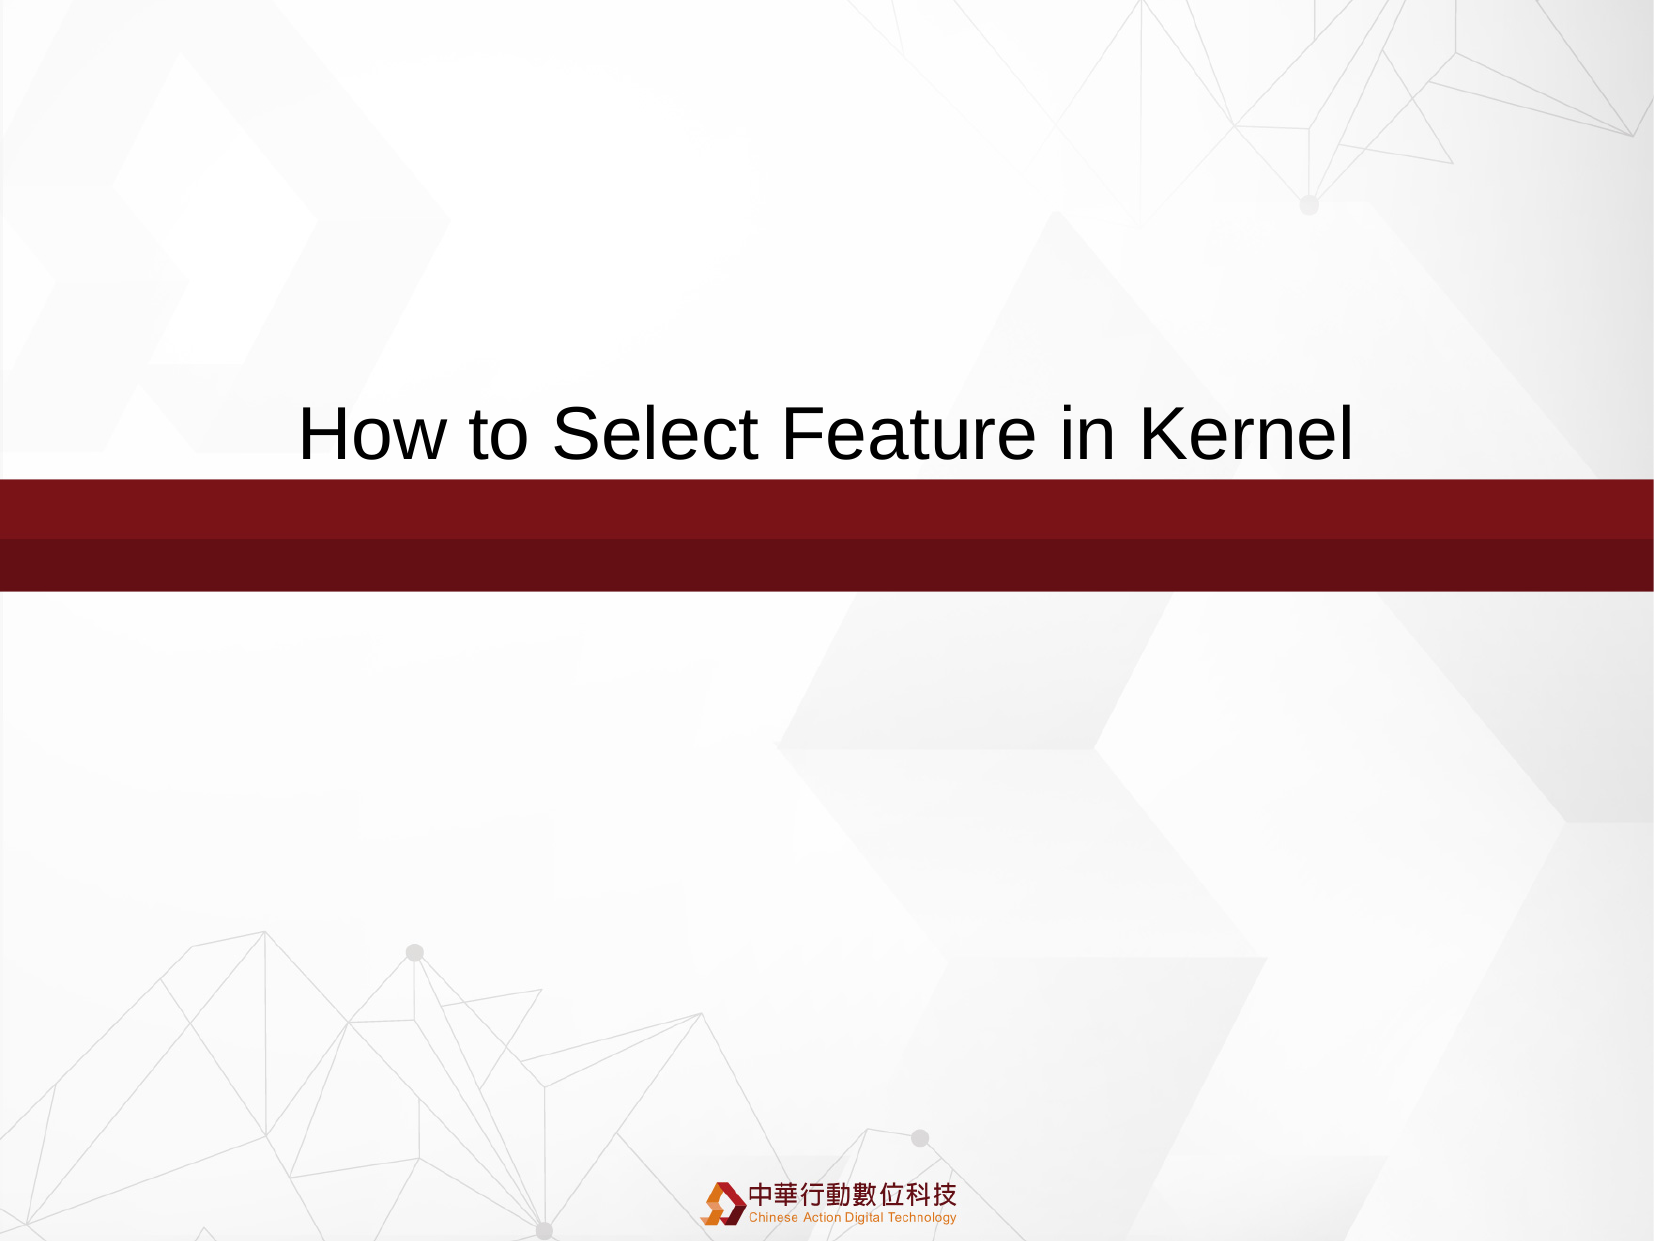

# How to Select Feature in Kernel